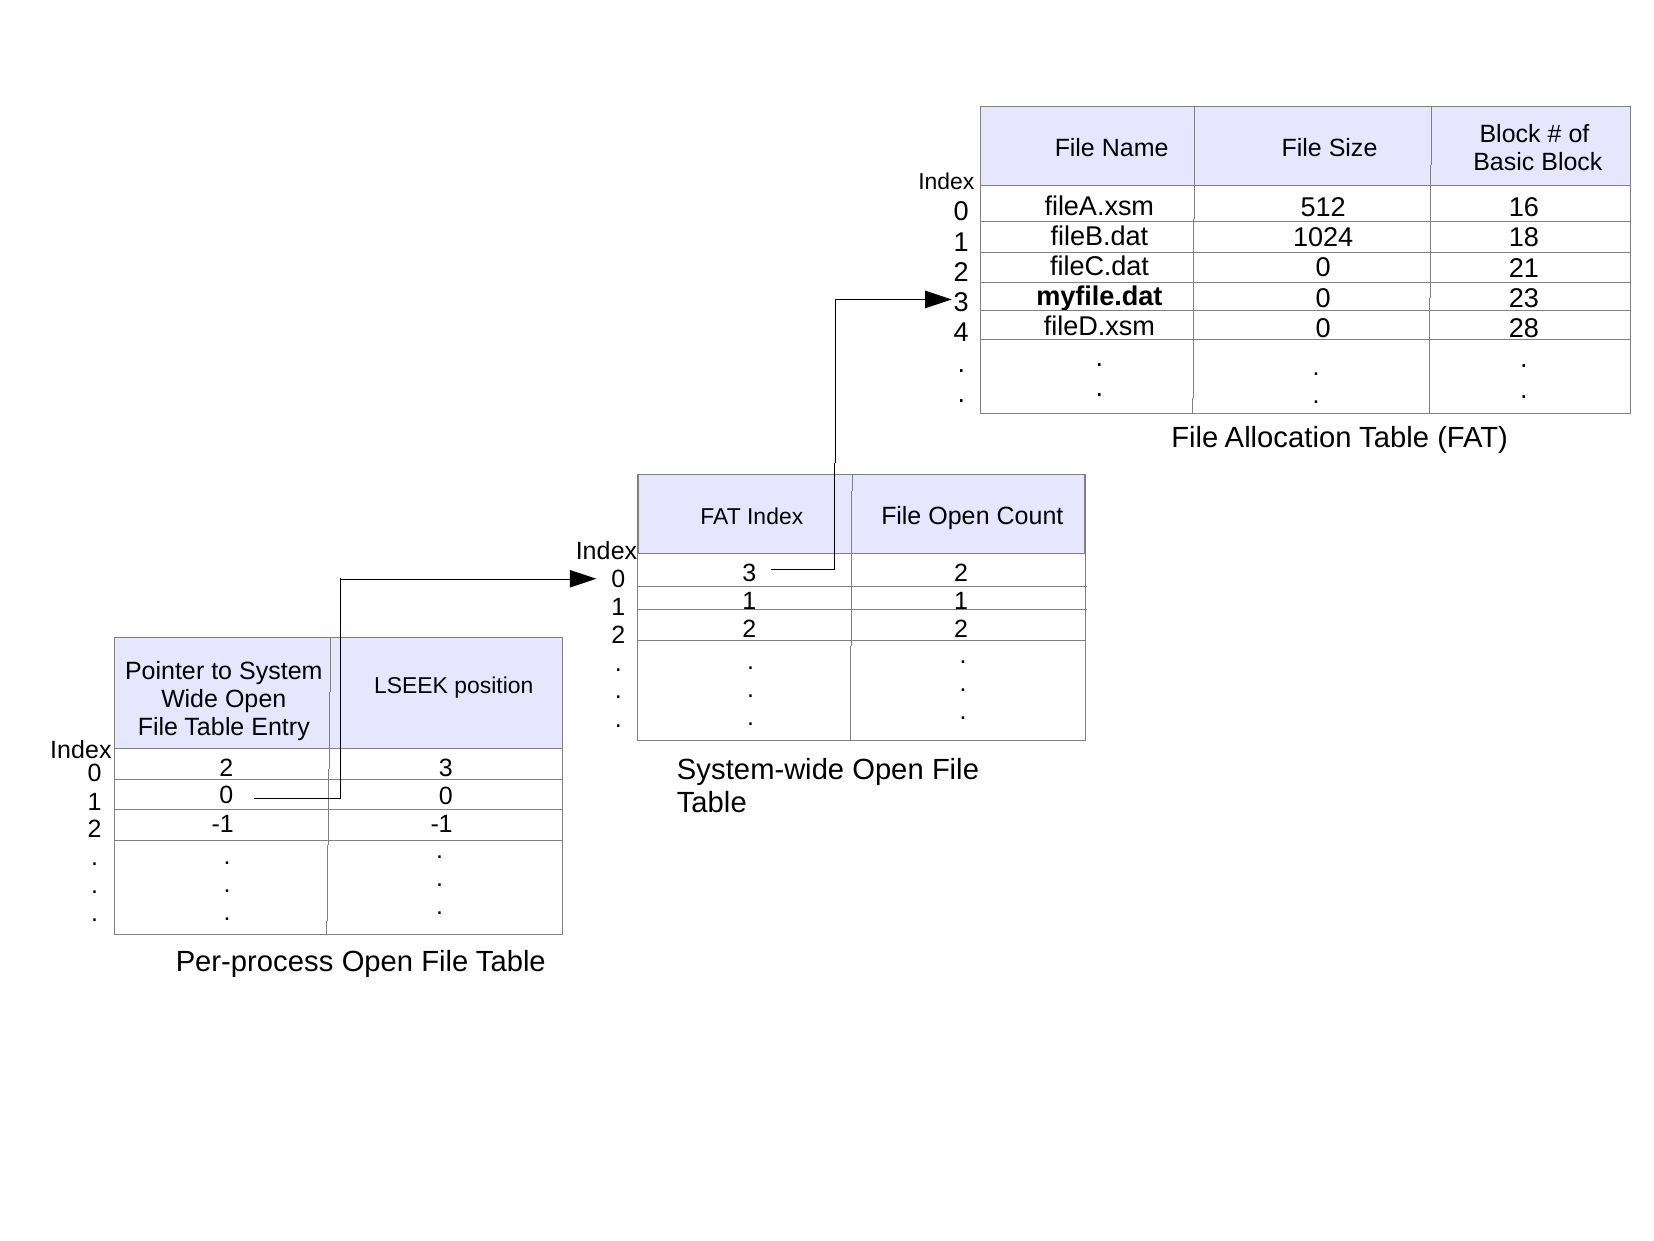

Block # of
Basic Block
File Name
File Size
Index
fileA.xsm
fileB.dat
fileC.dat
myfile.dat
fileD.xsm
.
.
512
1024
0
0
0
16
18
21
23
28
.
.
0
1
2
3
4
.
.
.
.
File Allocation Table (FAT)
File Open Count
FAT Index
Index
 3
 1
 2
2
1
 2
0
1
2
.
.
.
.
.
.
.
.
.
Pointer to System Wide Open
File Table Entry
LSEEK position
Index
 2
 0
-1
System-wide Open File Table
3
0
 -1
0
1
2
.
.
.
.
.
.
.
.
.
Per-process Open File Table